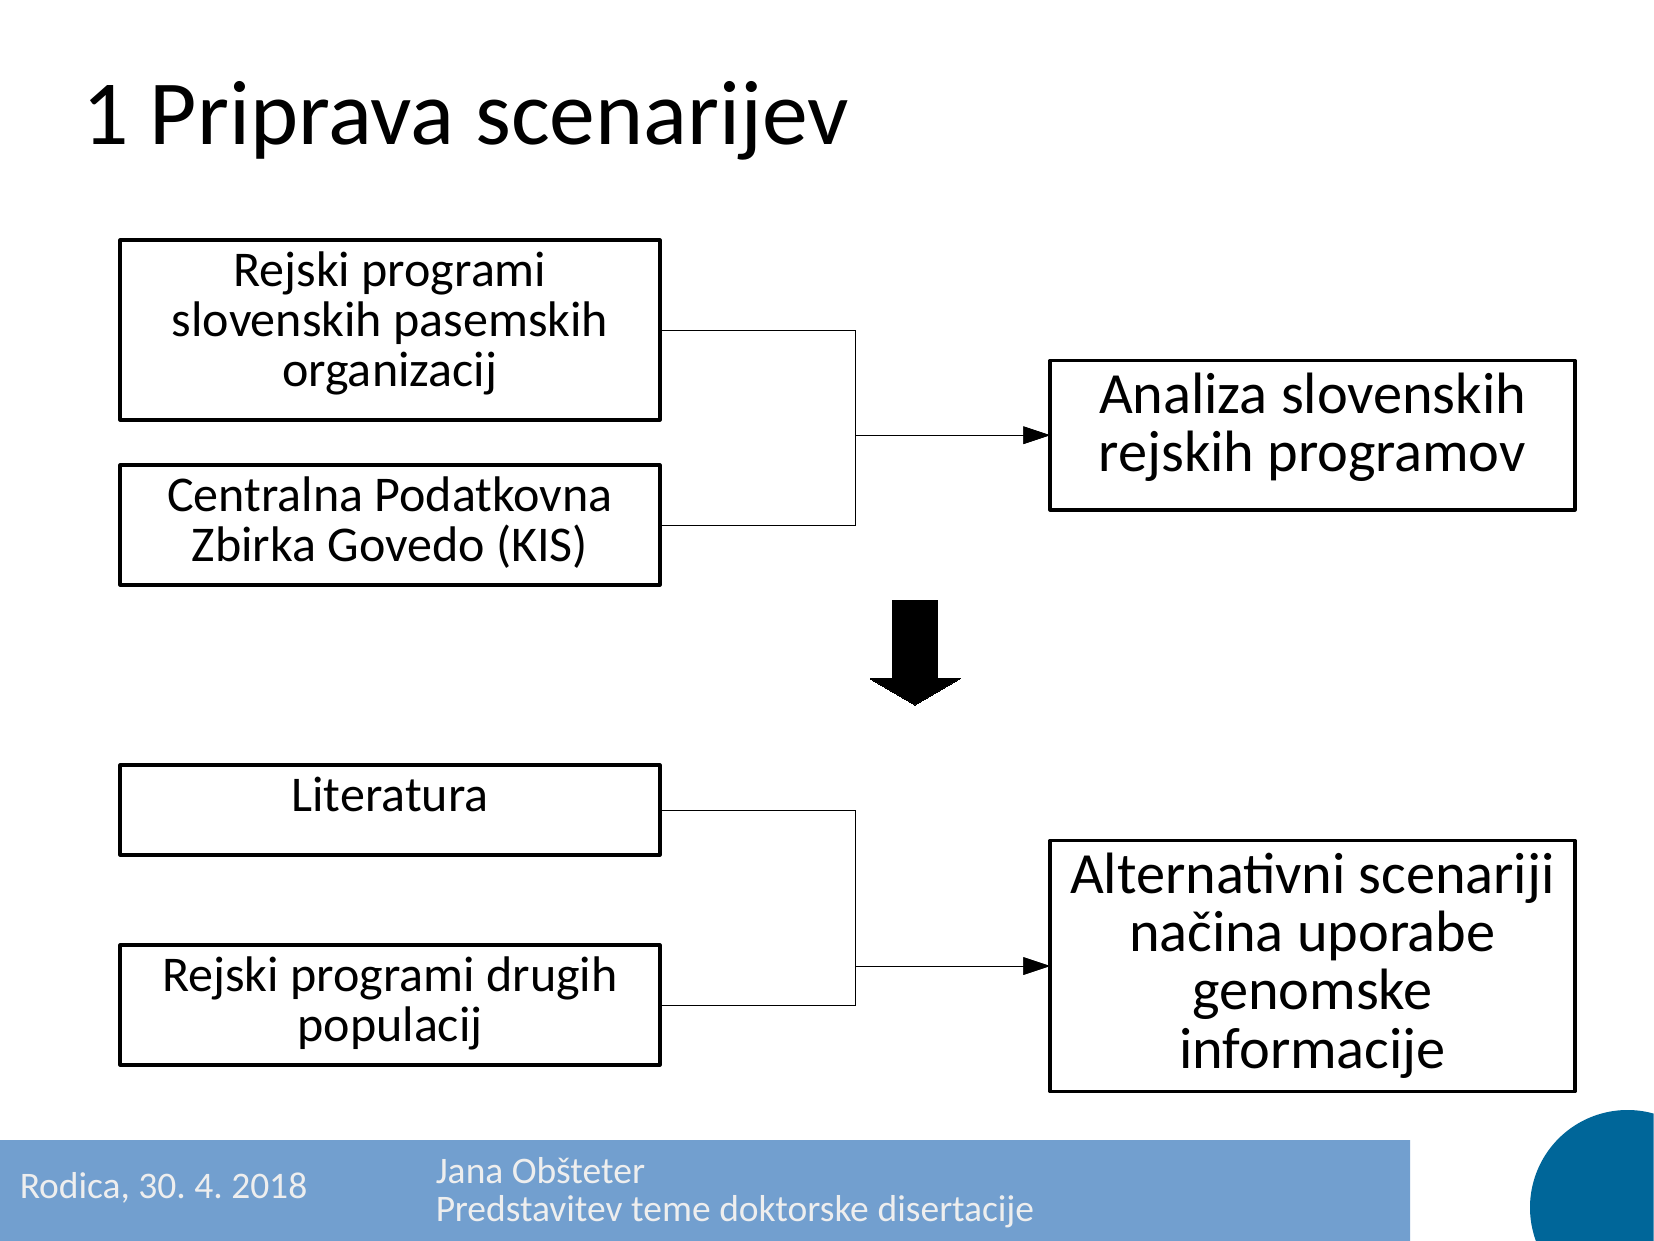

# 1 Priprava scenarijev
Rejski programi slovenskih pasemskih organizacij
Analiza slovenskih rejskih programov
Centralna Podatkovna Zbirka Govedo (KIS)
Literatura
Alternativni scenariji načina uporabe genomske informacije
Rejski programi drugih populacij